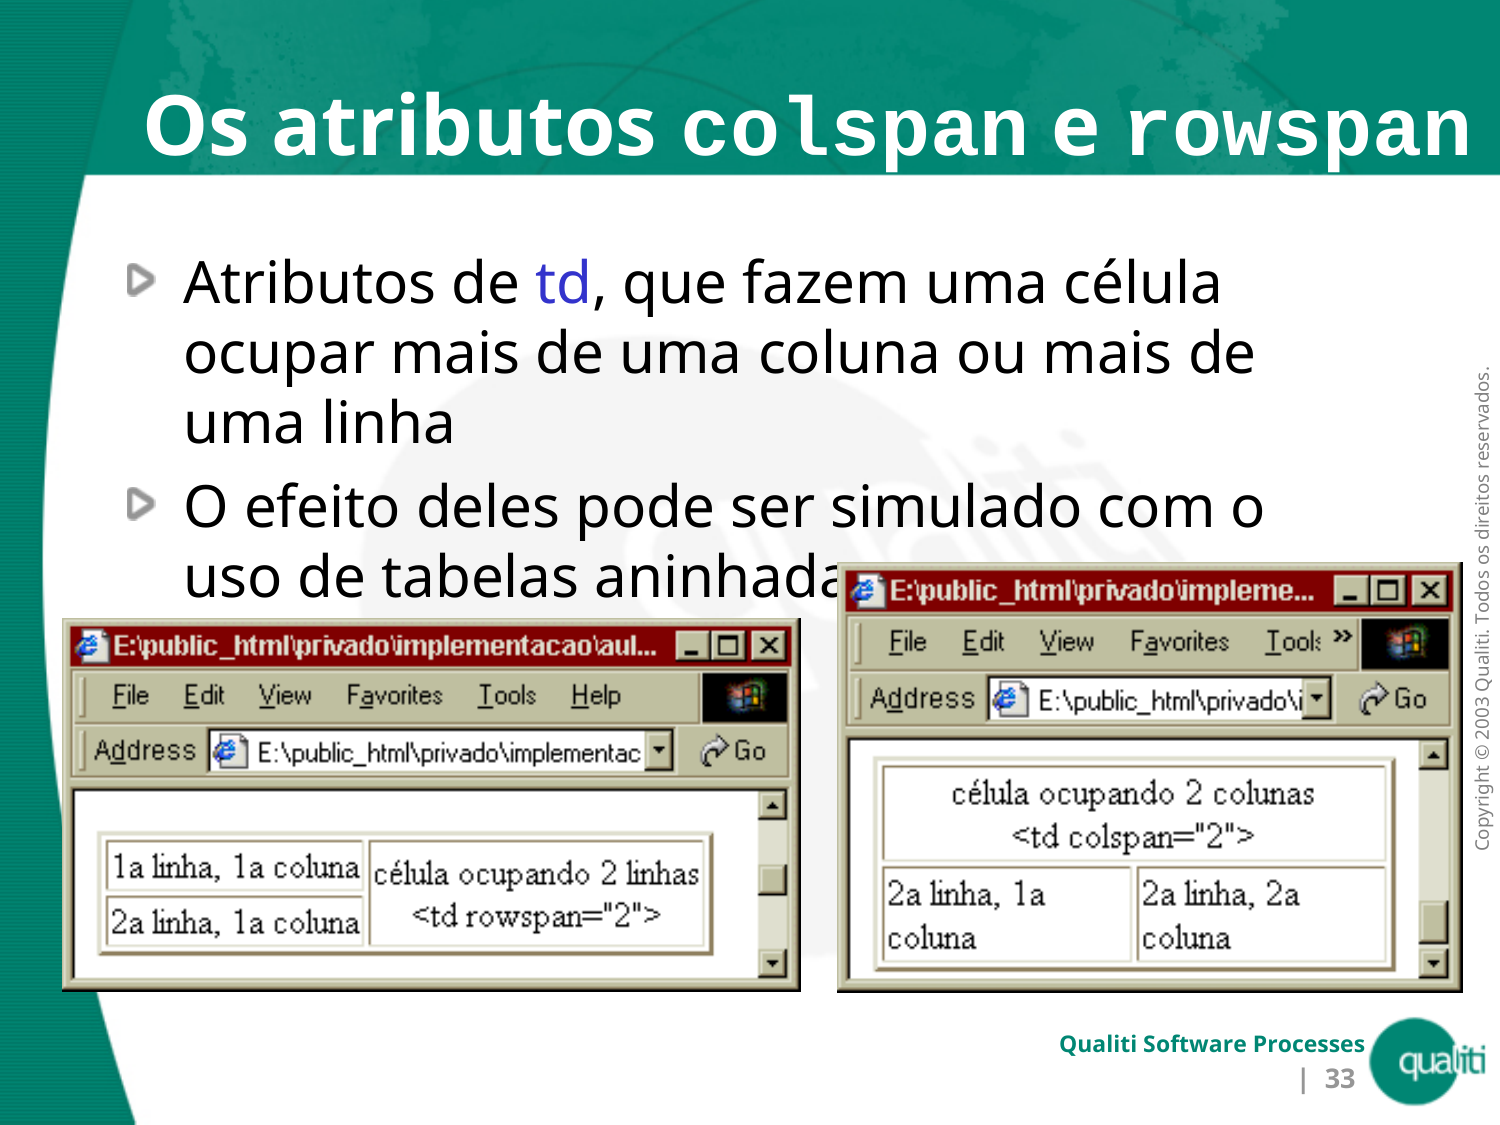

# Os atributos colspan e rowspan
Atributos de td, que fazem uma célula ocupar mais de uma coluna ou mais de uma linha
O efeito deles pode ser simulado com o uso de tabelas aninhadas